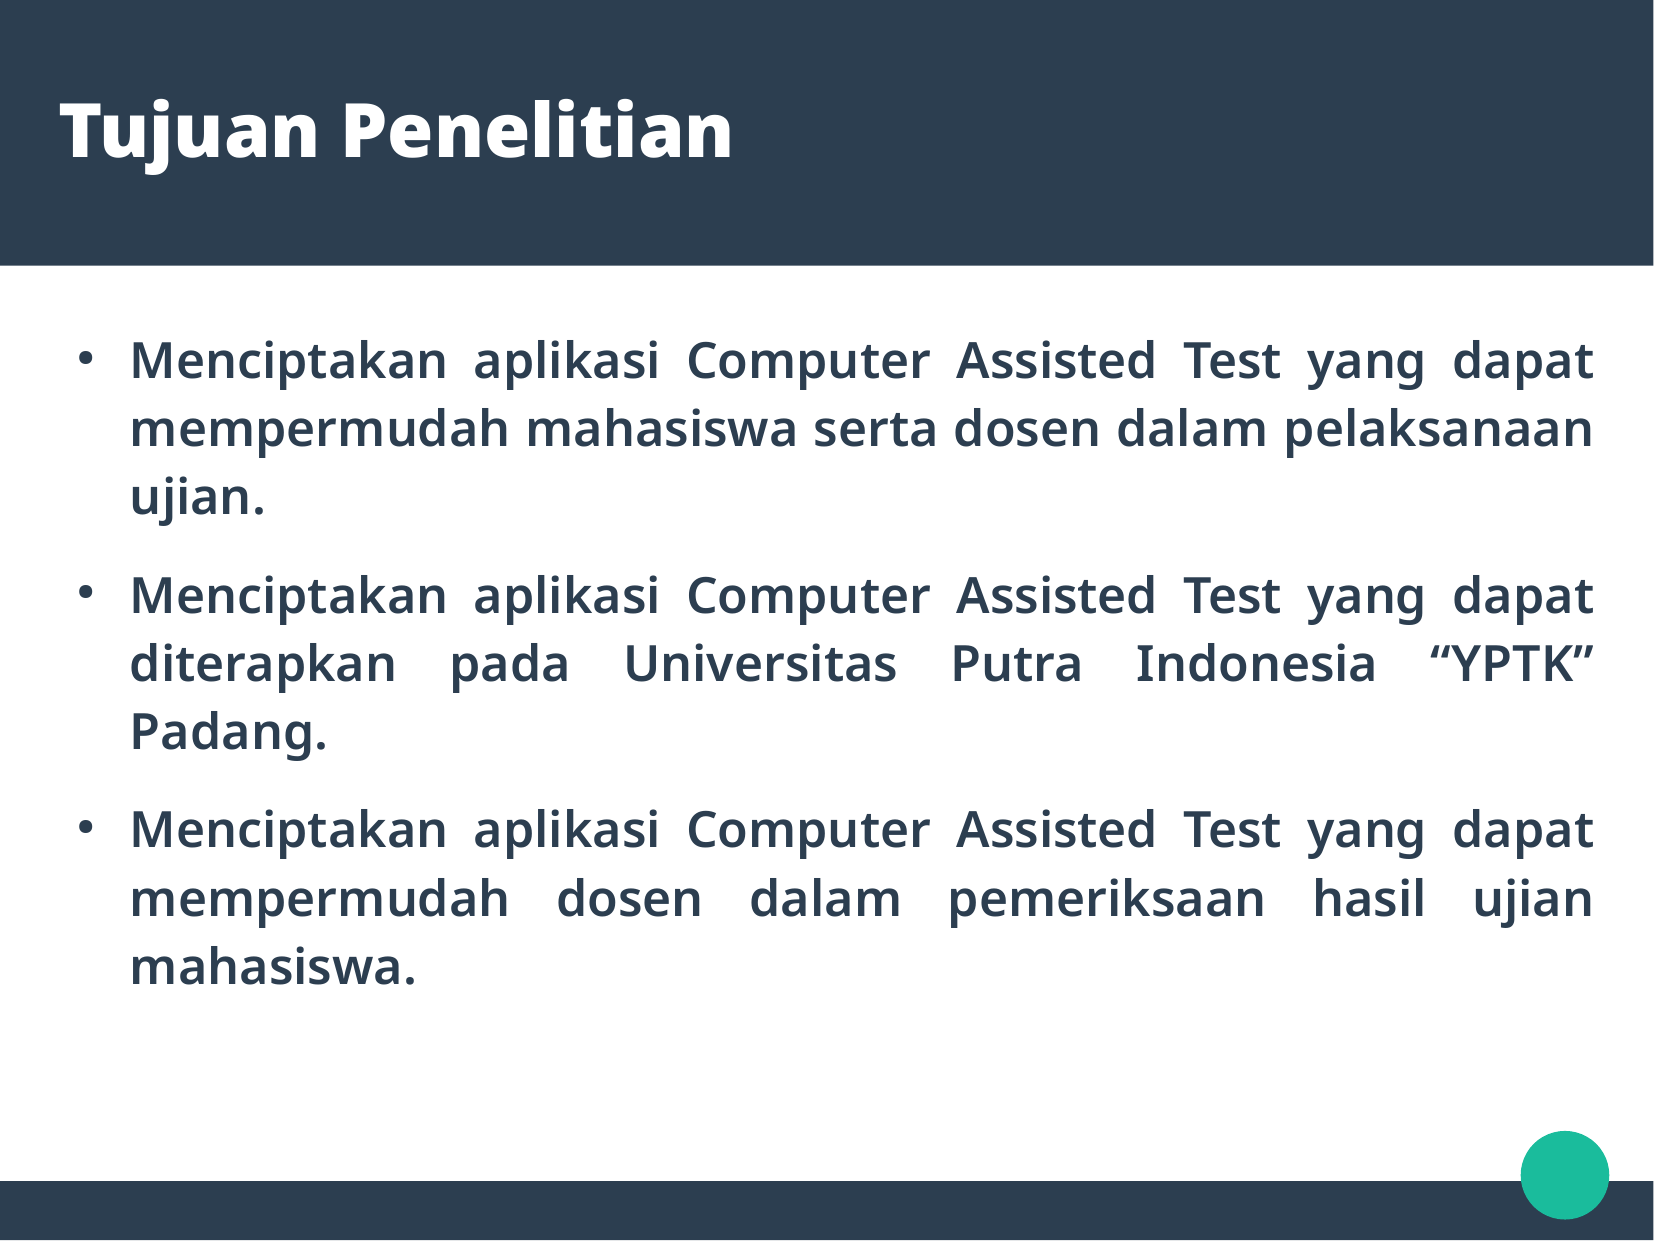

# Tujuan Penelitian
Menciptakan aplikasi Computer Assisted Test yang dapat mempermudah mahasiswa serta dosen dalam pelaksanaan ujian.
Menciptakan aplikasi Computer Assisted Test yang dapat diterapkan pada Universitas Putra Indonesia “YPTK” Padang.
Menciptakan aplikasi Computer Assisted Test yang dapat mempermudah dosen dalam pemeriksaan hasil ujian mahasiswa.